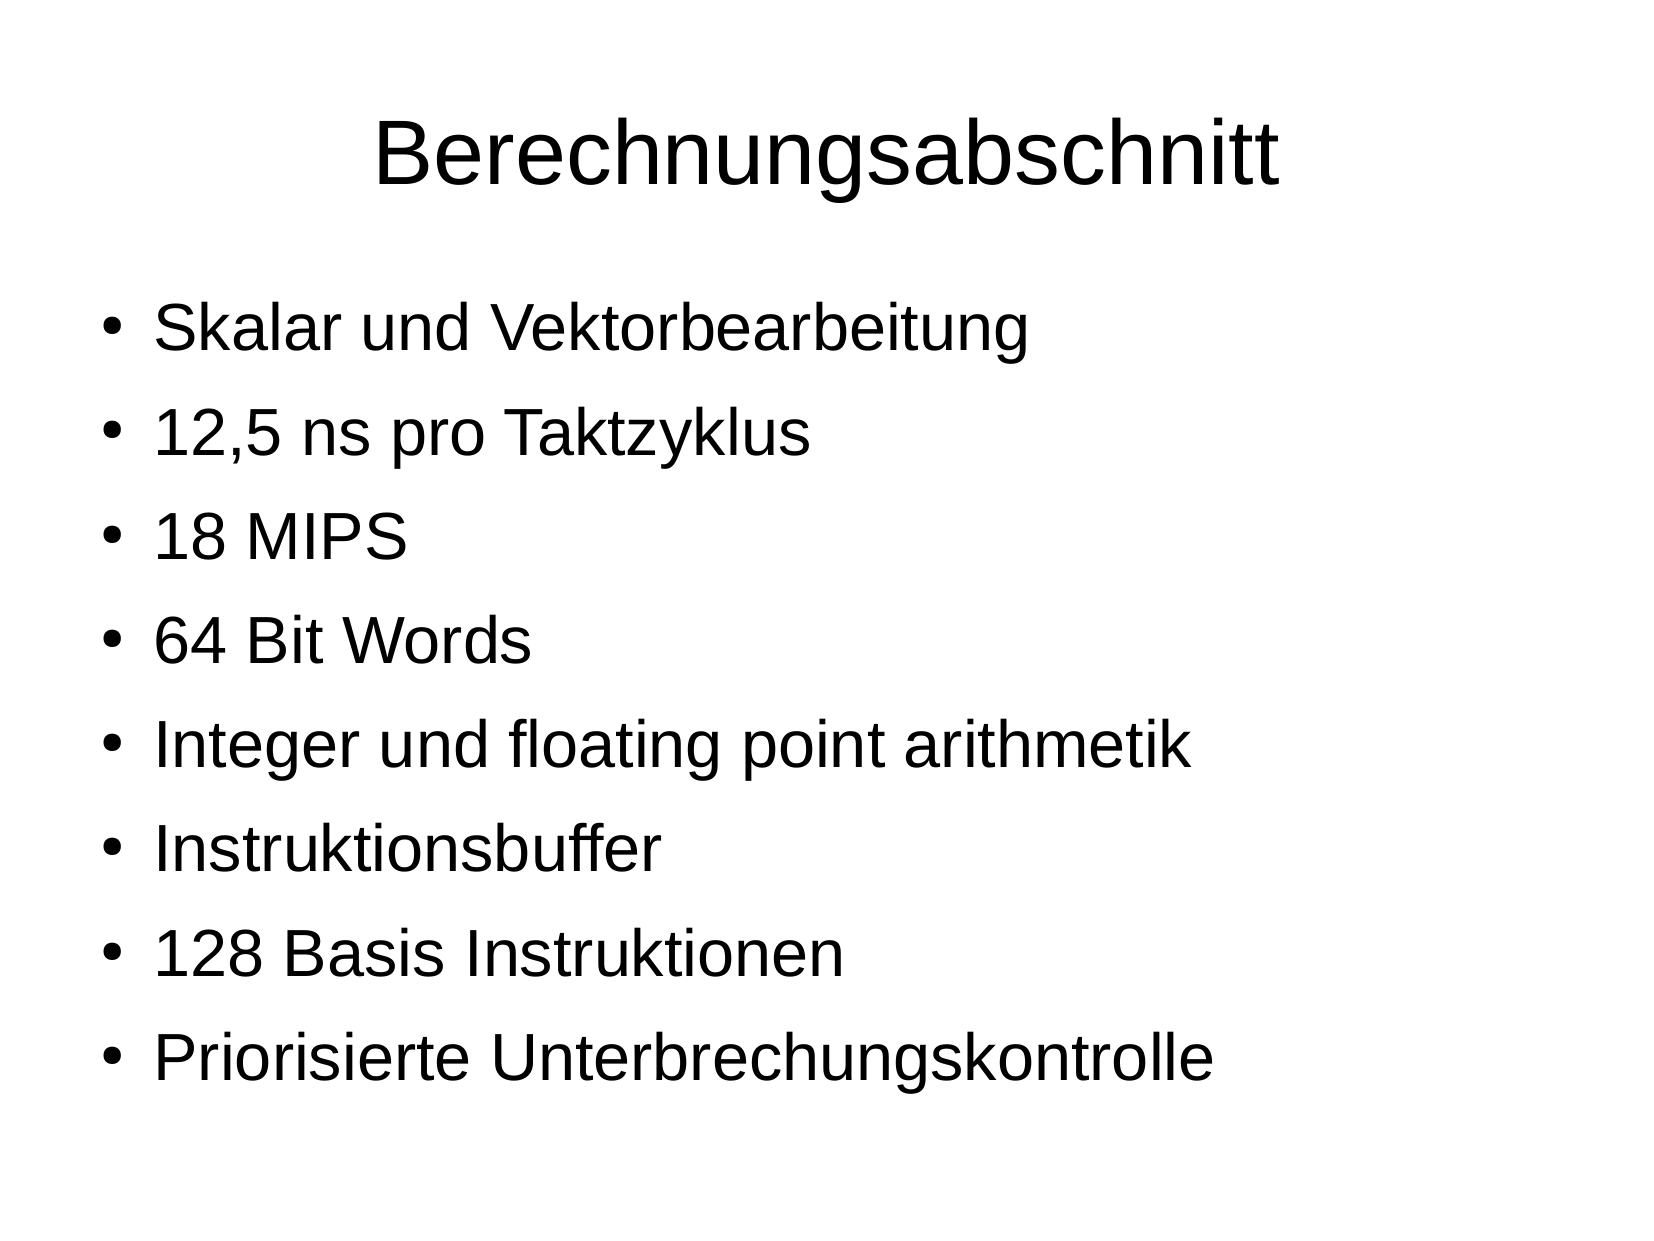

# Berechnungsabschnitt
Skalar und Vektorbearbeitung
12,5 ns pro Taktzyklus
18 MIPS
64 Bit Words
Integer und floating point arithmetik
Instruktionsbuffer
128 Basis Instruktionen
Priorisierte Unterbrechungskontrolle